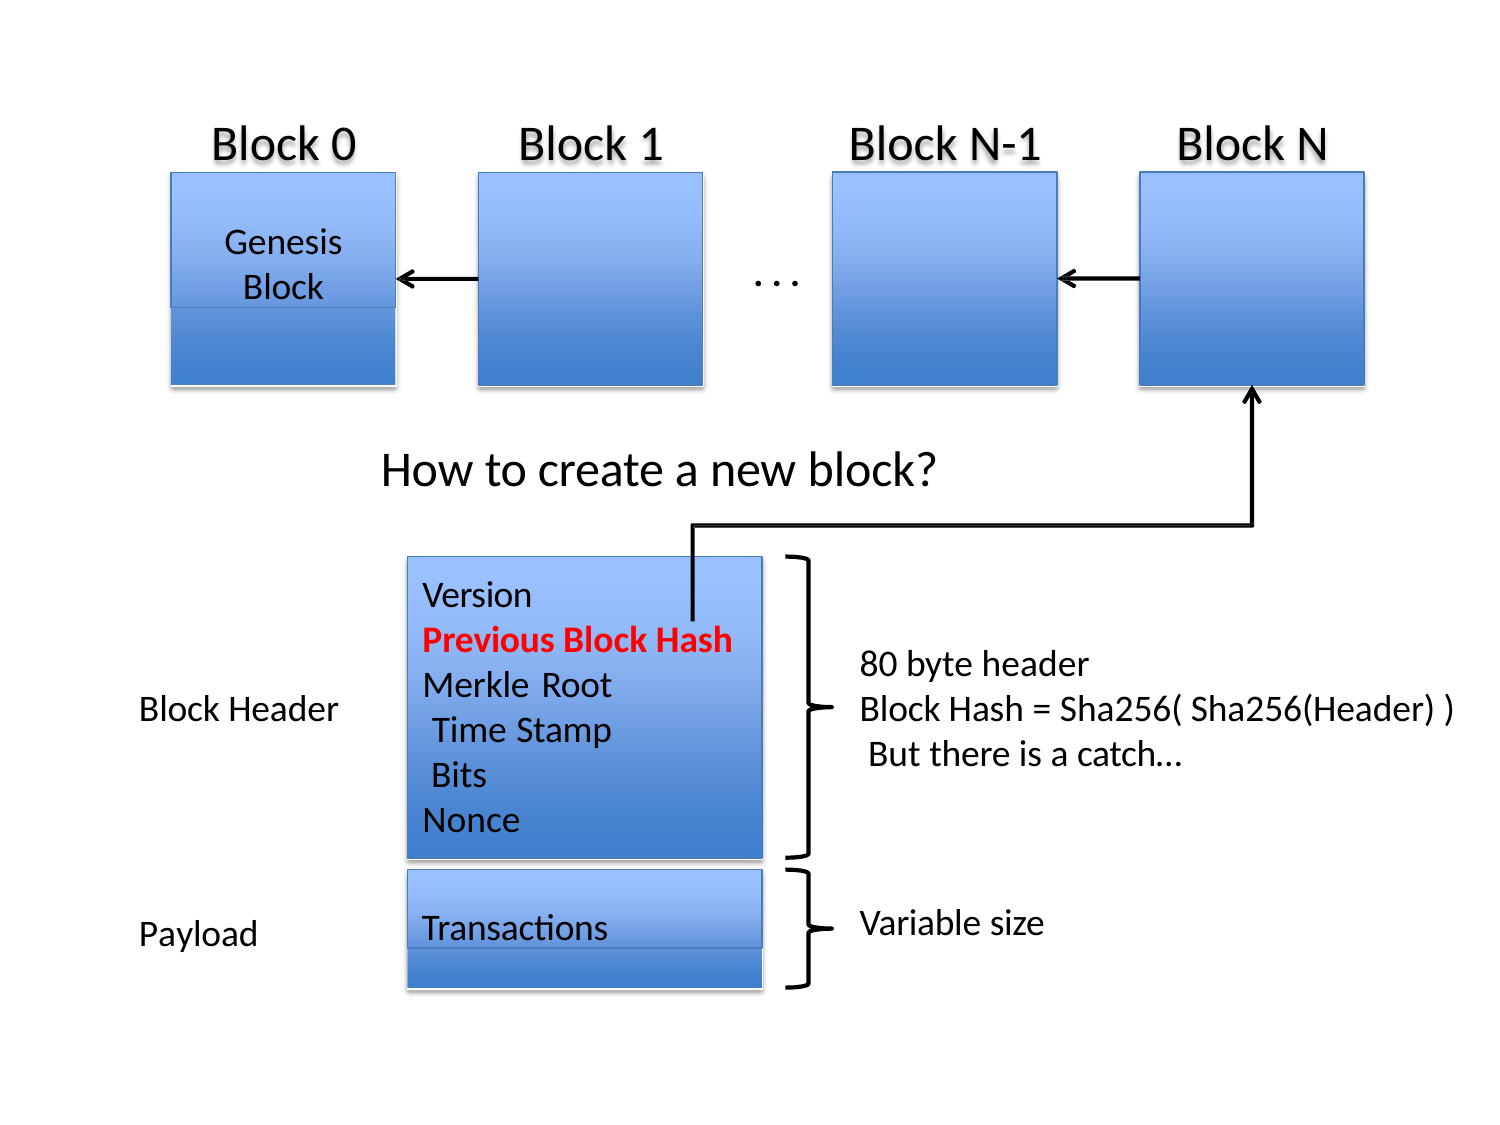

# Block 0
Block N-1
Block N
Block 1
Genesis
Block
. . .
How to create a new block?
Version
Previous Block Hash
Merkle Root Time Stamp Bits
Nonce
80 byte header
Block Hash = Sha256( Sha256(Header) ) But there is a catch…
Block Header
Transactions
Variable size
Payload